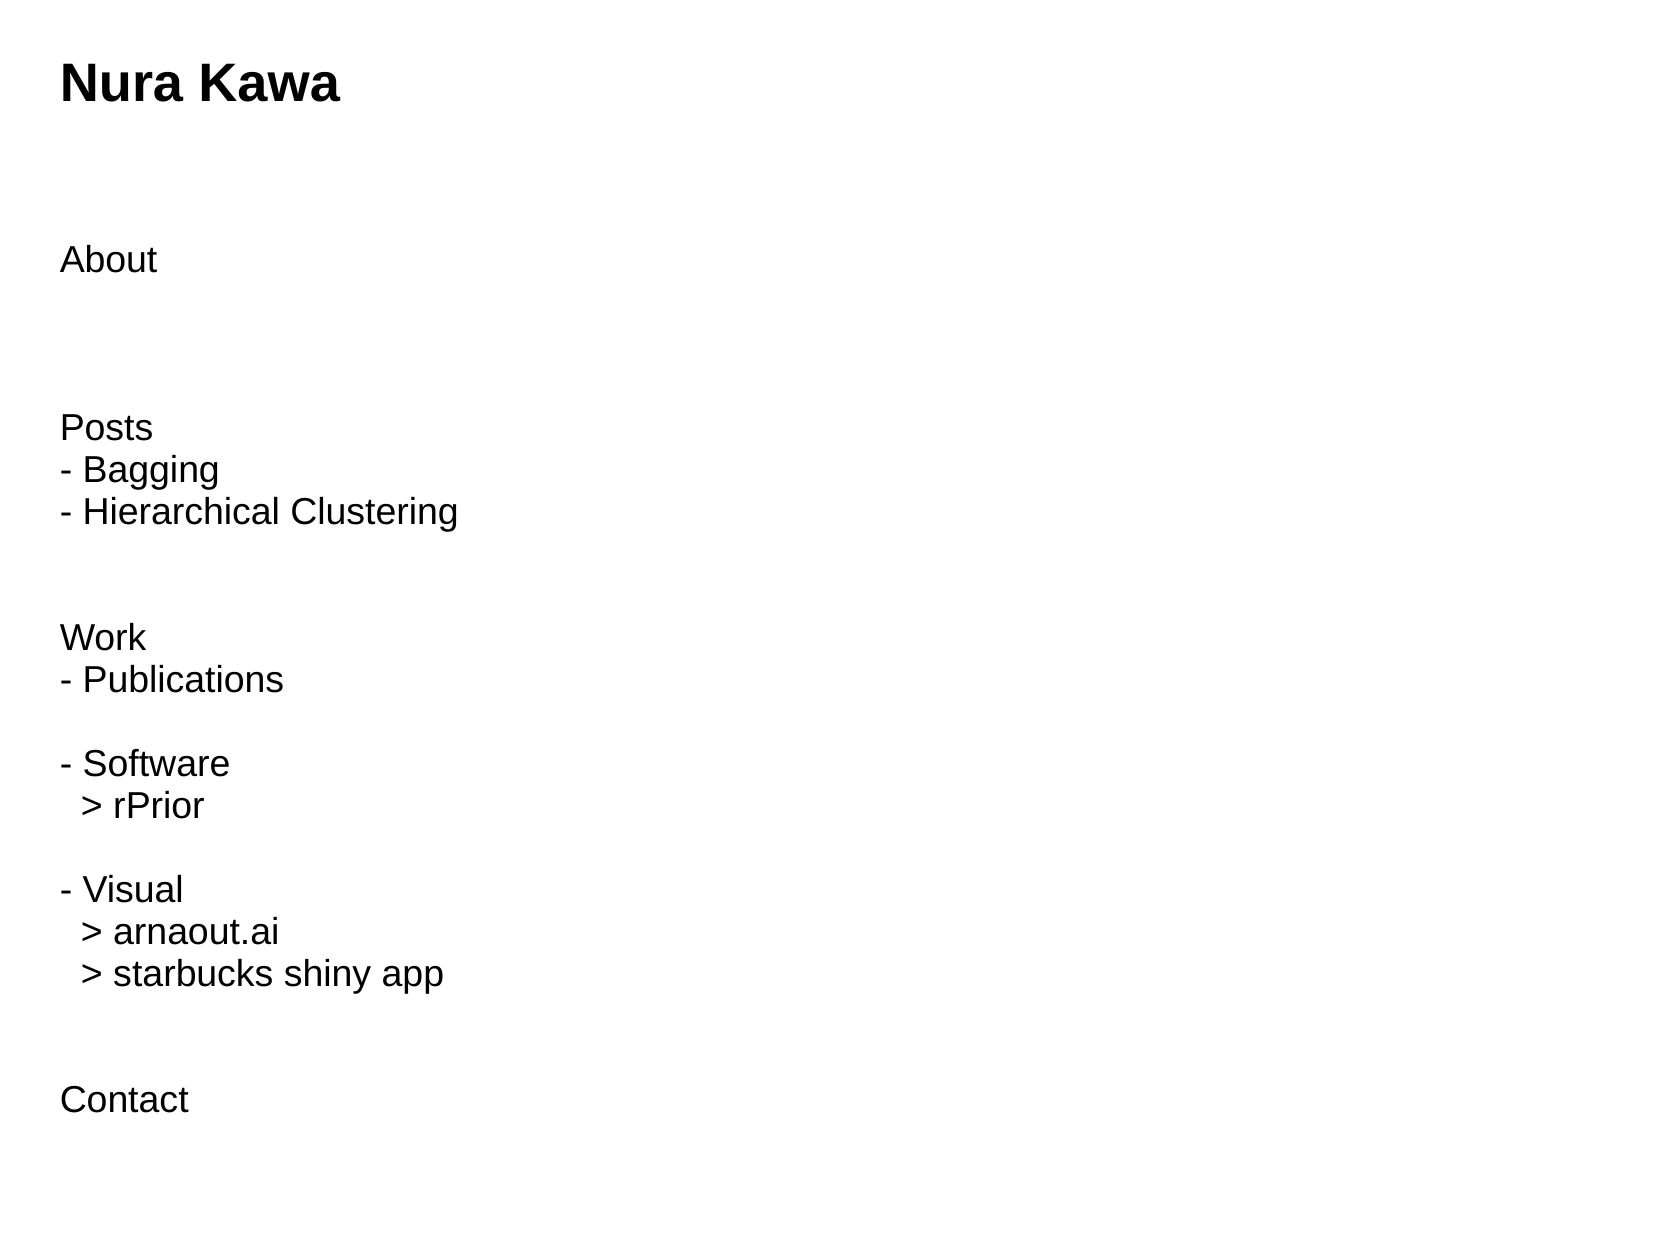

Nura Kawa
About
Posts
- Bagging
- Hierarchical Clustering
Work
- Publications
- Software
 > rPrior
- Visual
 > arnaout.ai
 > starbucks shiny app
Contact